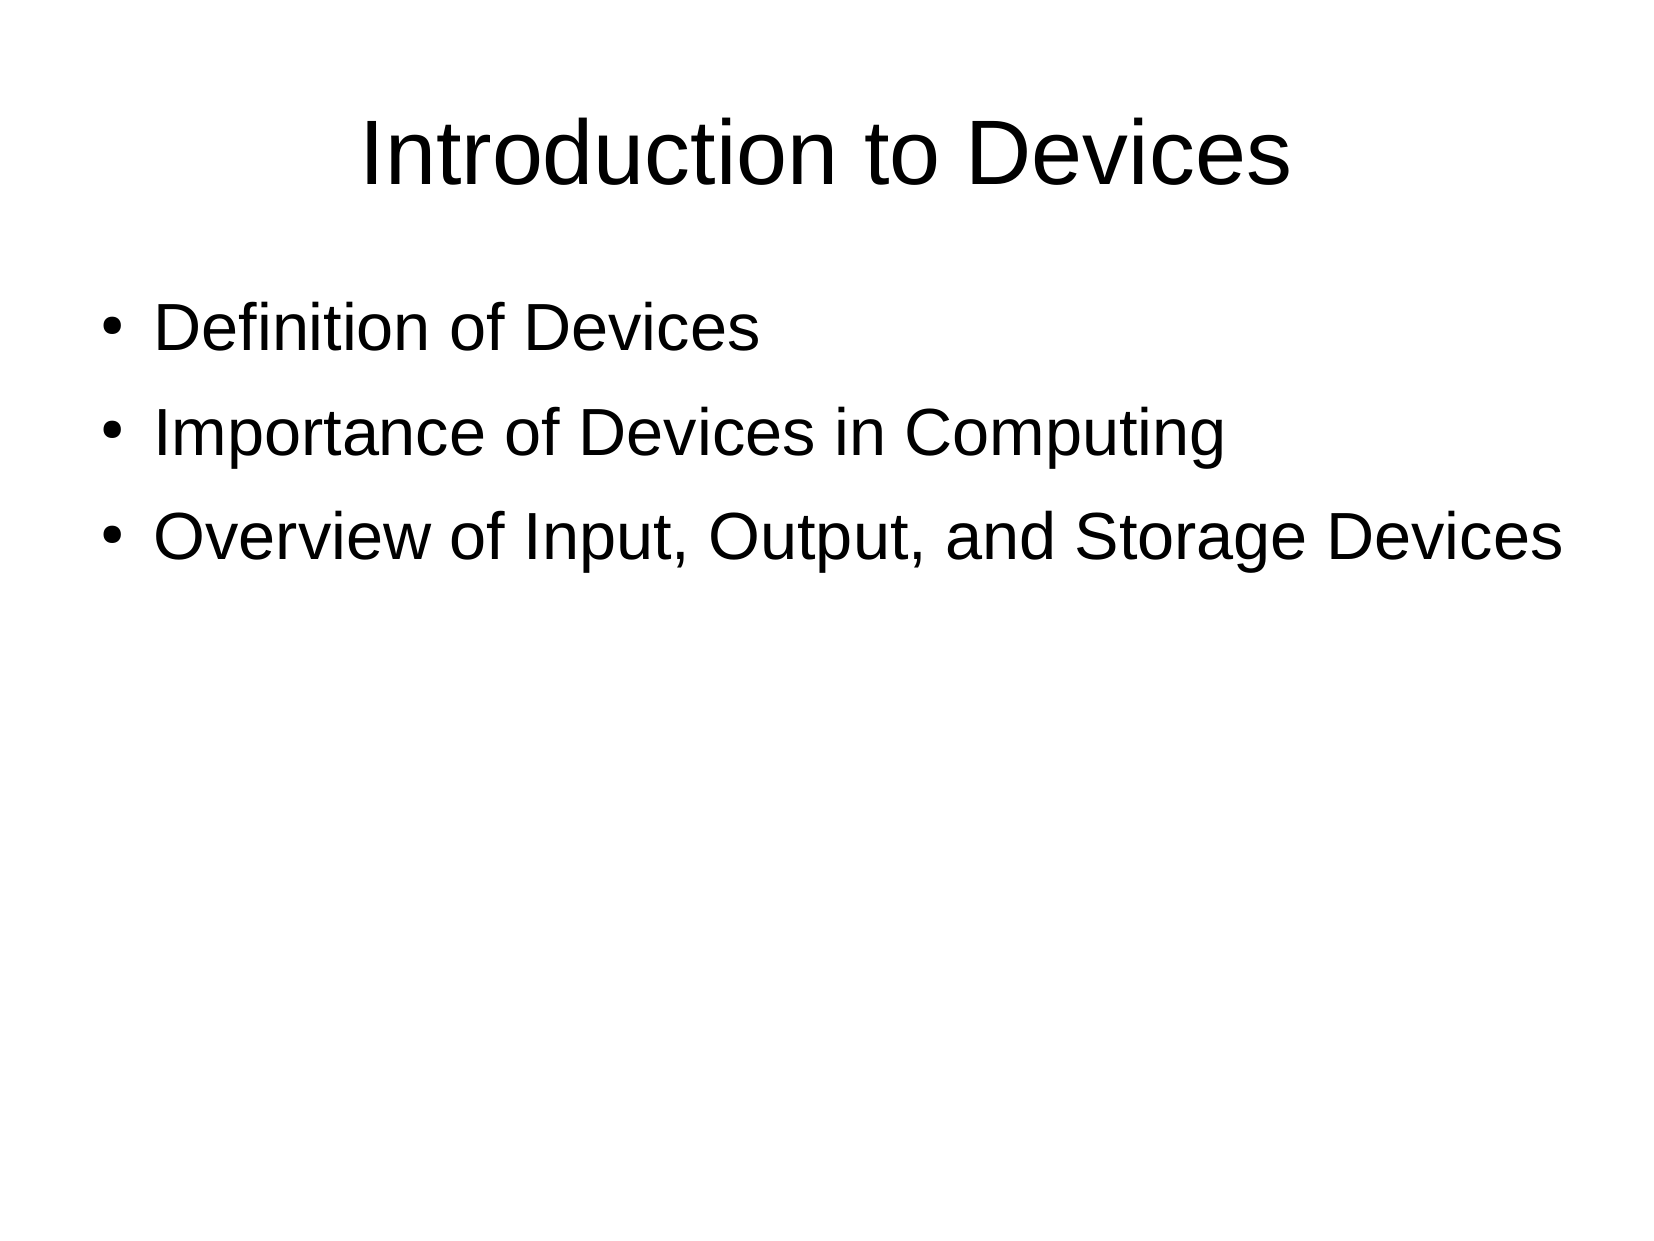

# Introduction to Devices
Definition of Devices
Importance of Devices in Computing
Overview of Input, Output, and Storage Devices